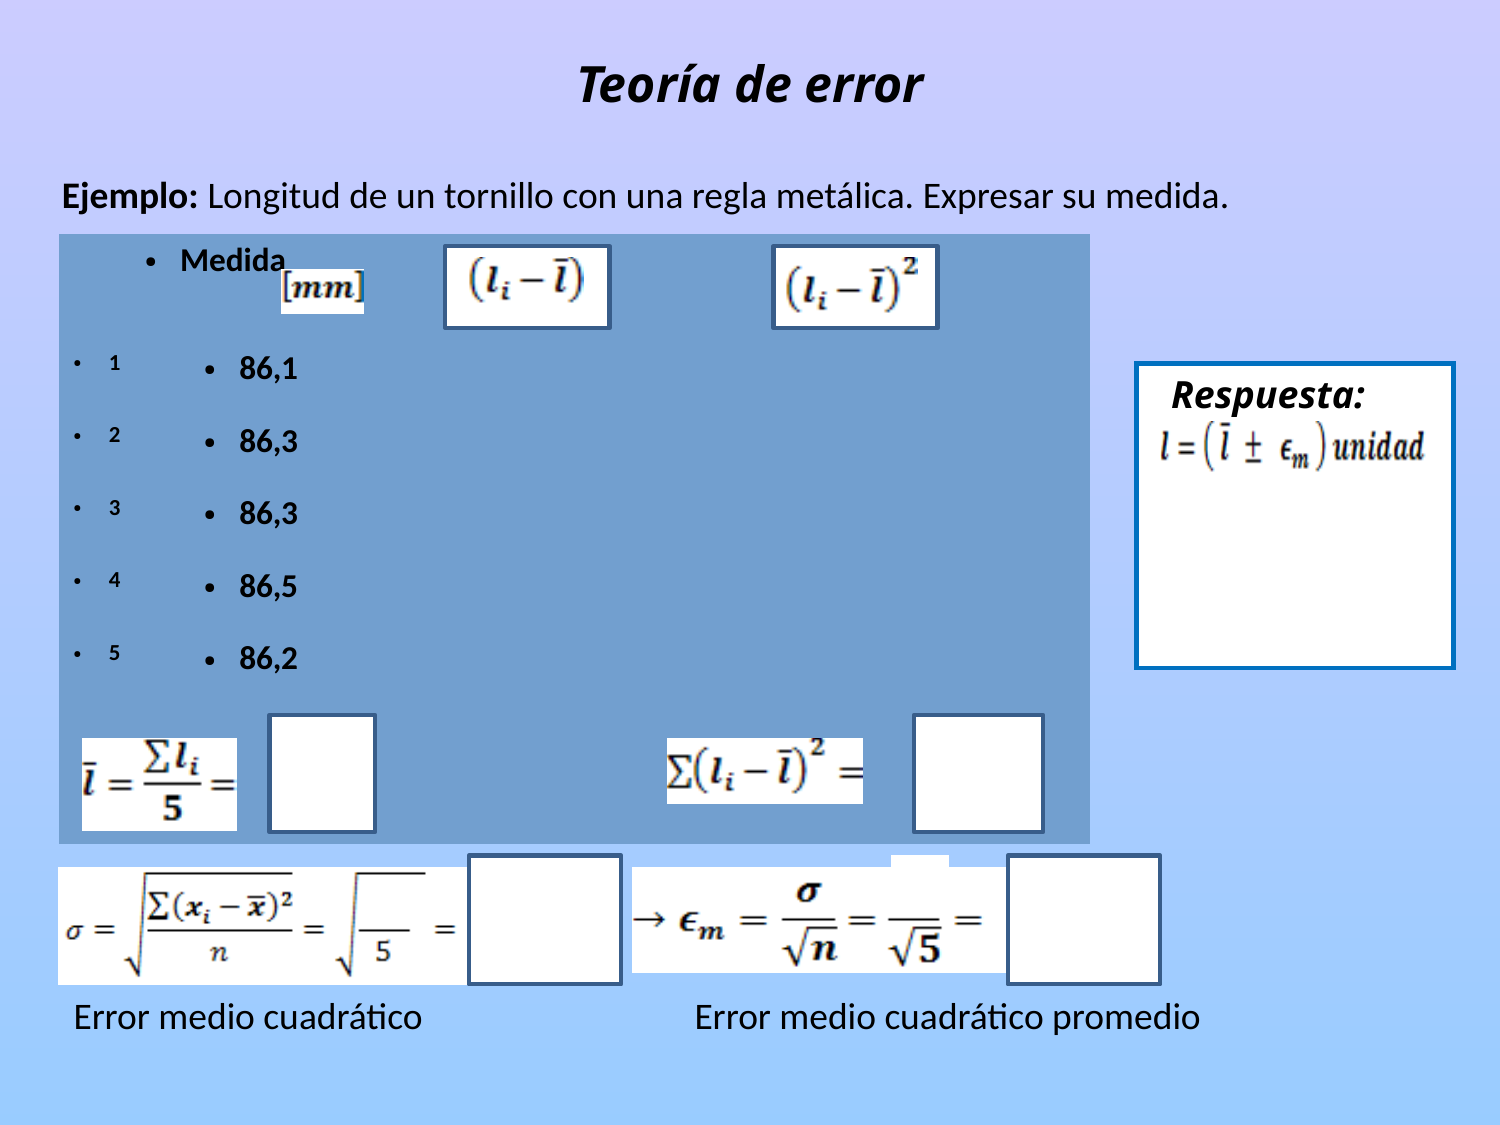

Teoría de error
Ejemplo: Longitud de un tornillo con una regla metálica. Expresar su medida.
| Medida | | | |
| --- | --- | --- | --- |
| 1 | 86,1 | | |
| 2 | 86,3 | | |
| 3 | 86,3 | | |
| 4 | 86,5 | | |
| 5 | 86,2 | | |
| | | | |
 Respuesta:
Error medio cuadrático
Error medio cuadrático promedio